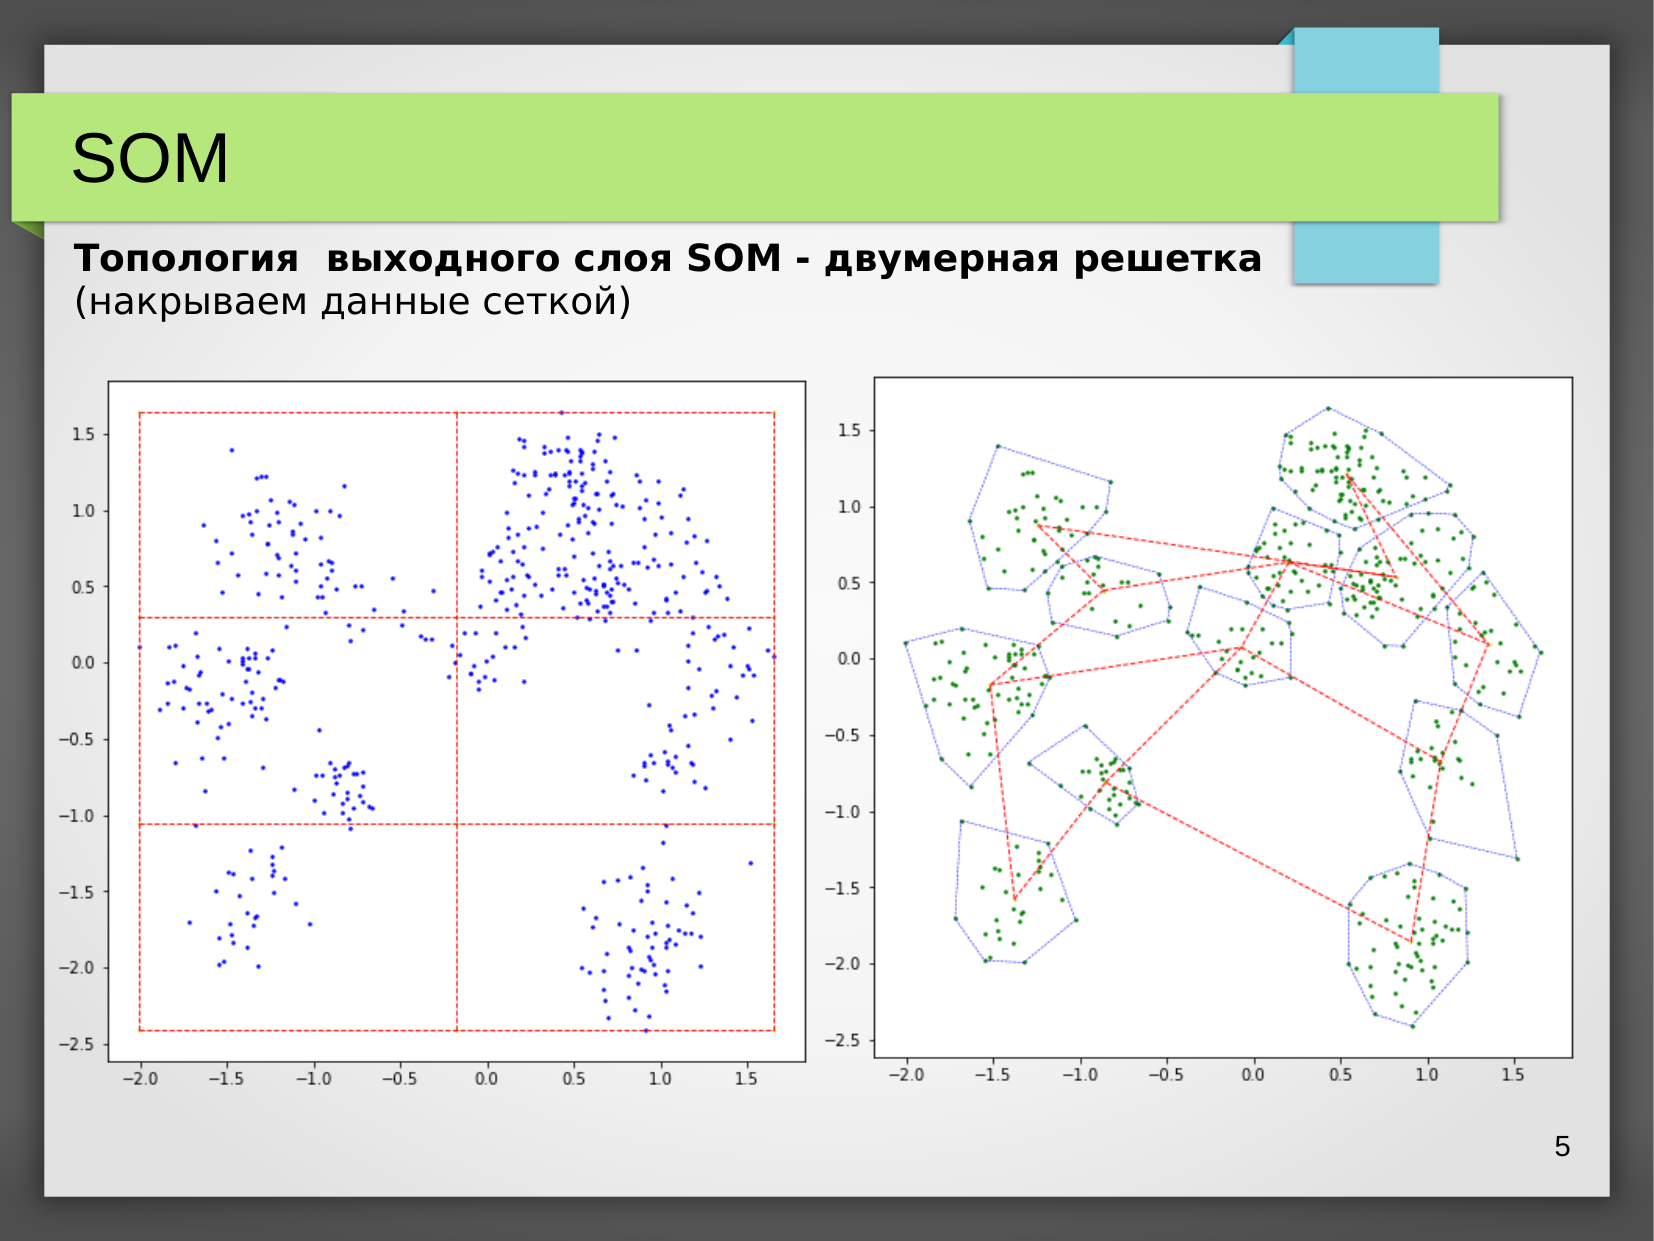

# SOM
Топология выходного слоя SOM - двумерная решетка
(накрываем данные сеткой)
5